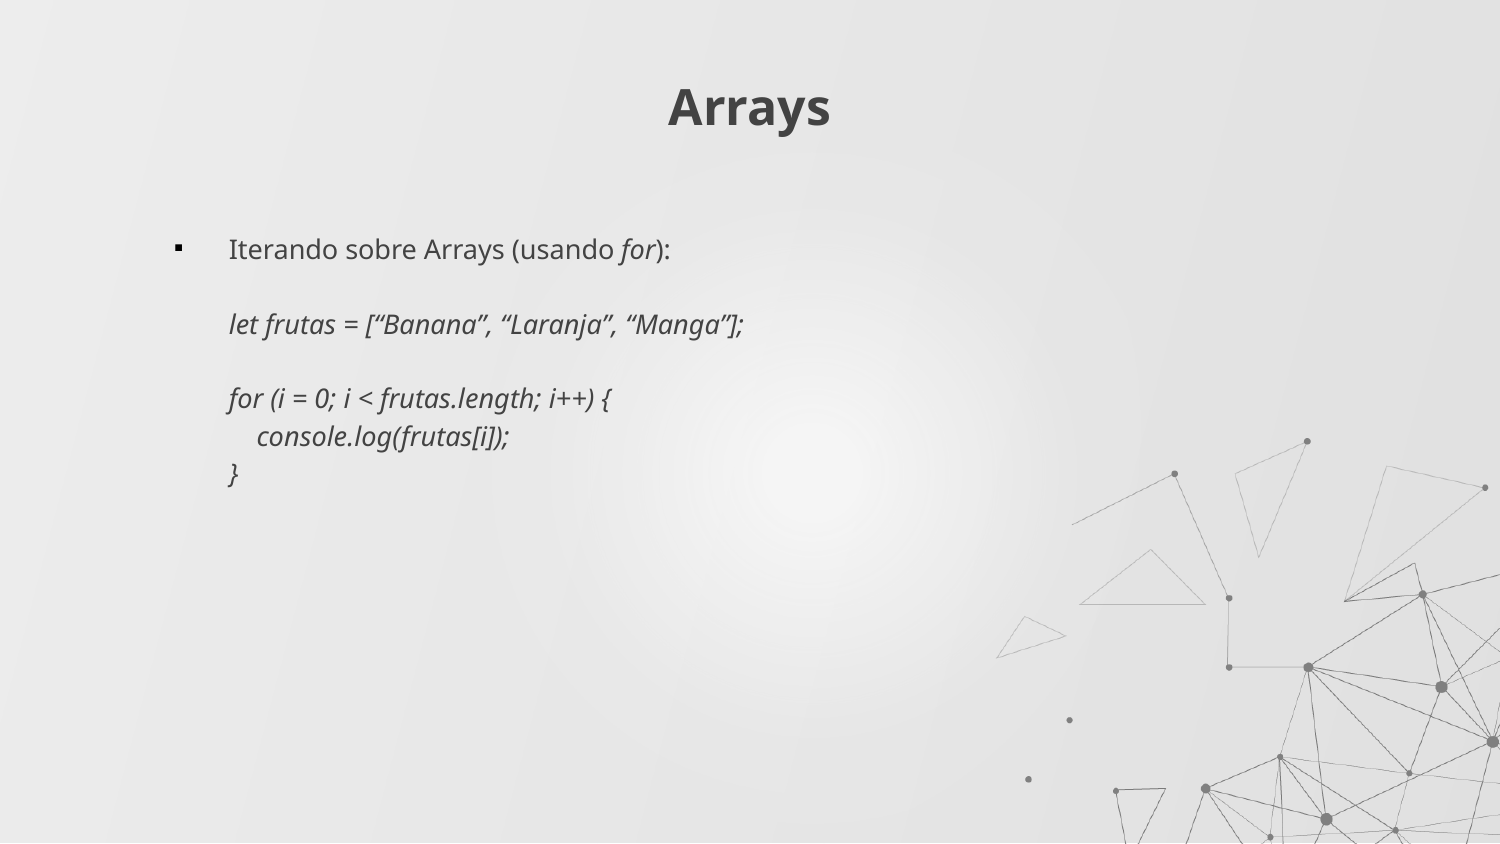

Arrays
# Iterando sobre Arrays (usando for):
let frutas = [“Banana”, “Laranja”, “Manga”];
for (i = 0; i < frutas.length; i++) {
 console.log(frutas[i]);
}